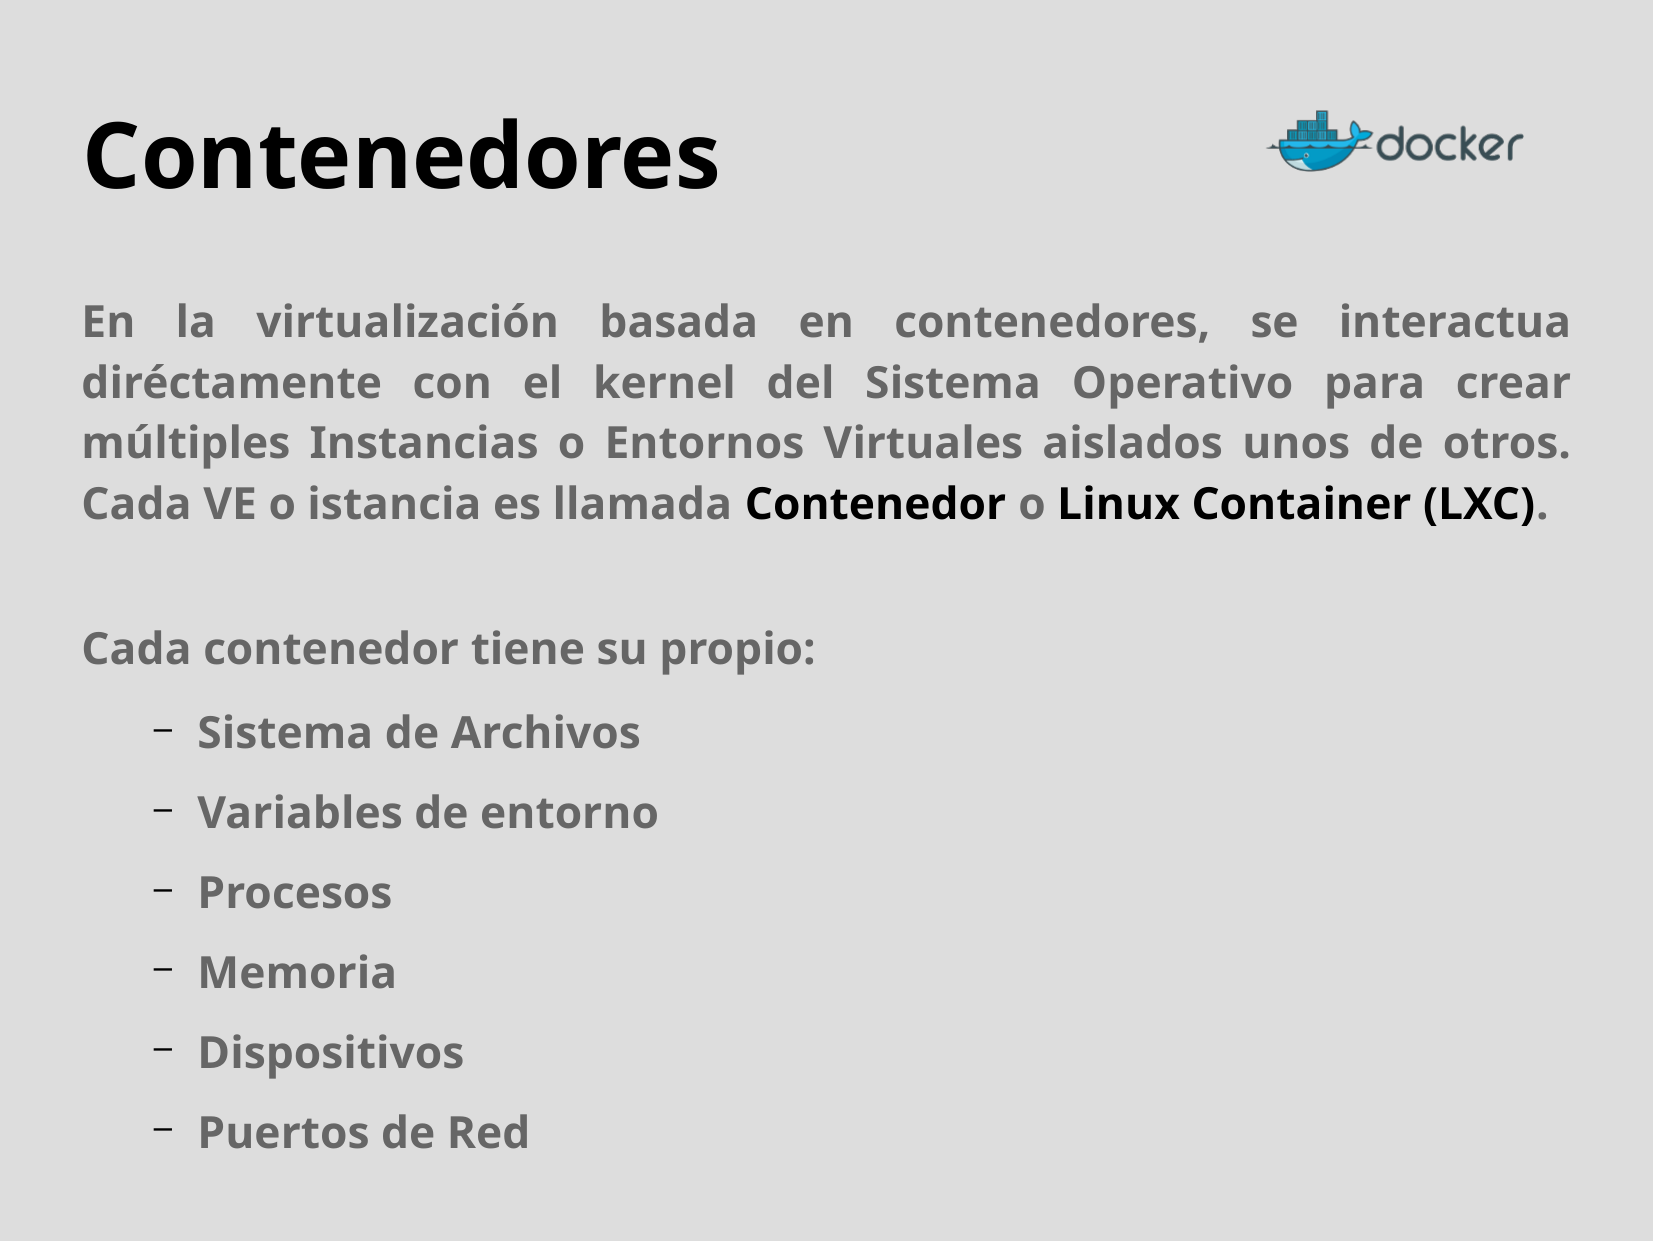

# Contenedores
En la virtualización basada en contenedores, se interactua diréctamente con el kernel del Sistema Operativo para crear múltiples Instancias o Entornos Virtuales aislados unos de otros. Cada VE o istancia es llamada Contenedor o Linux Container (LXC).
Cada contenedor tiene su propio:
Sistema de Archivos
Variables de entorno
Procesos
Memoria
Dispositivos
Puertos de Red